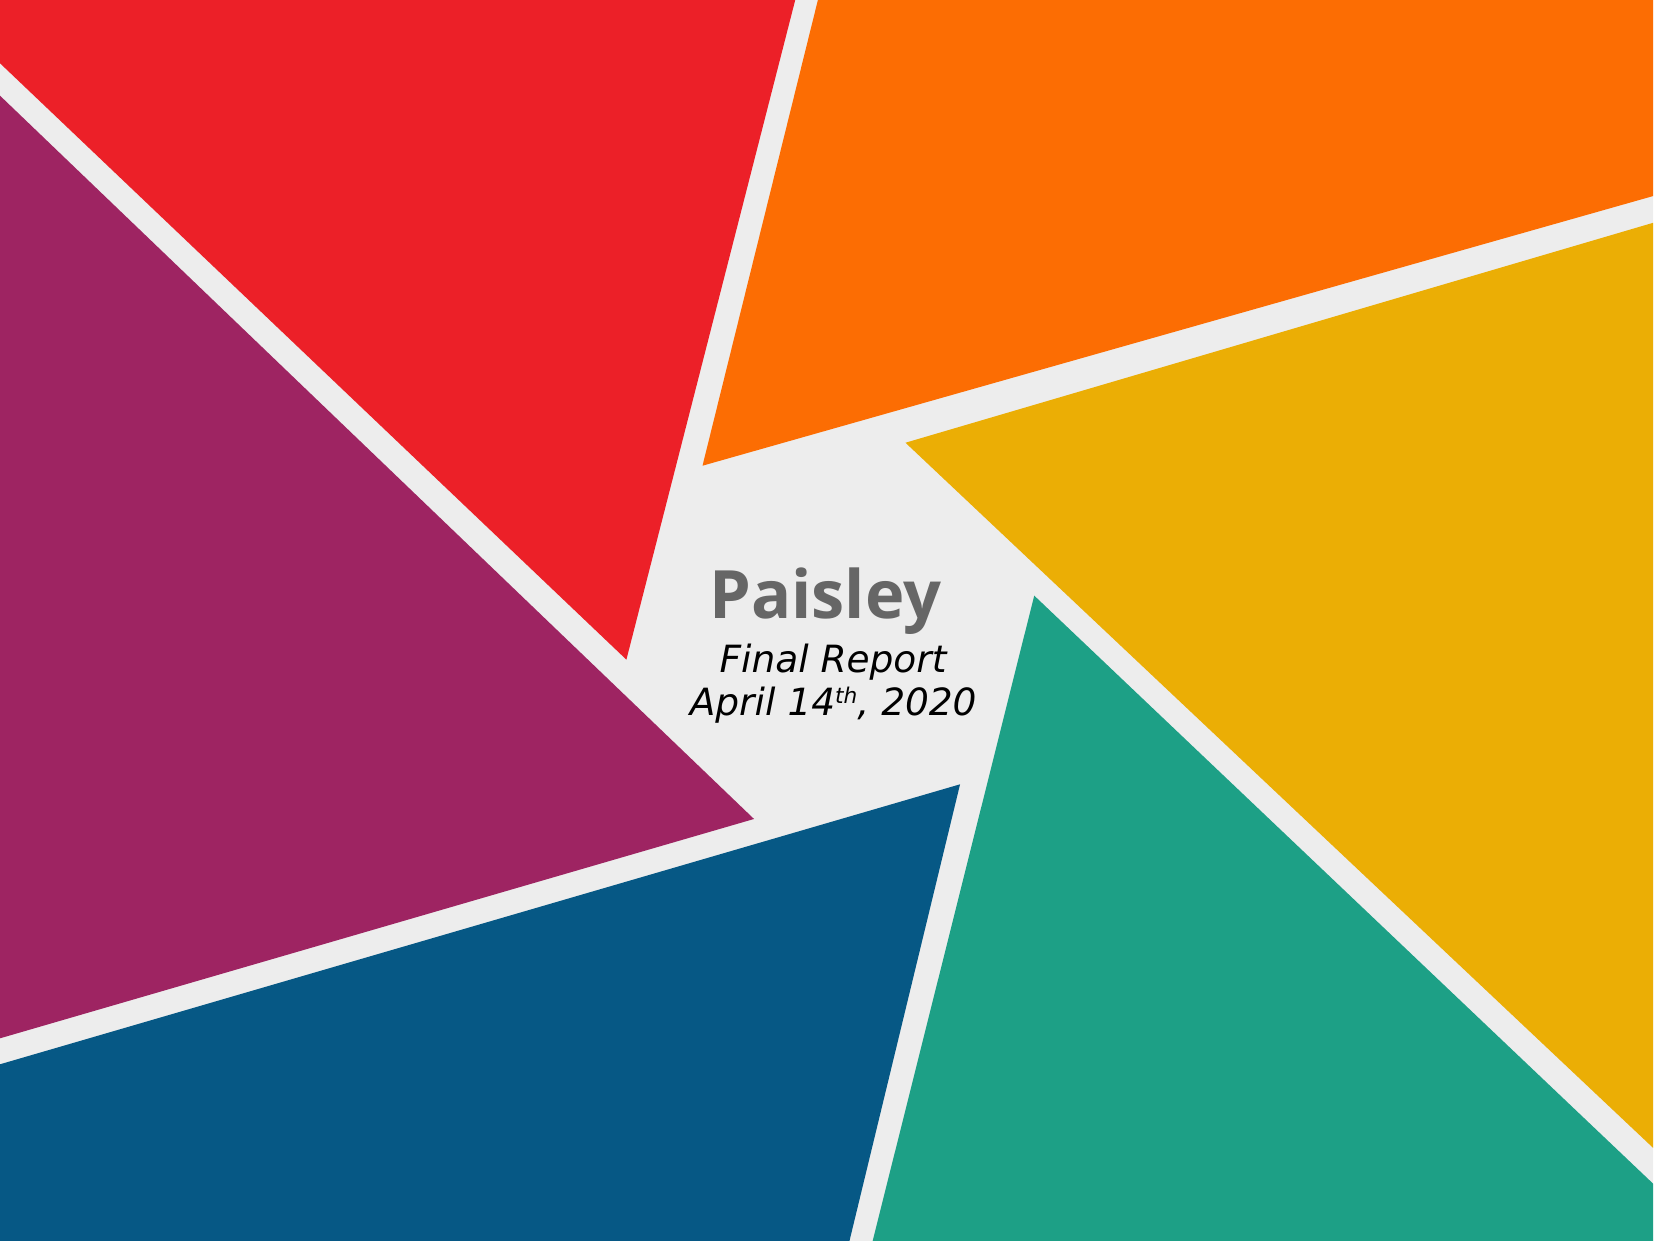

# Paisley
Final Report
April 14th, 2020